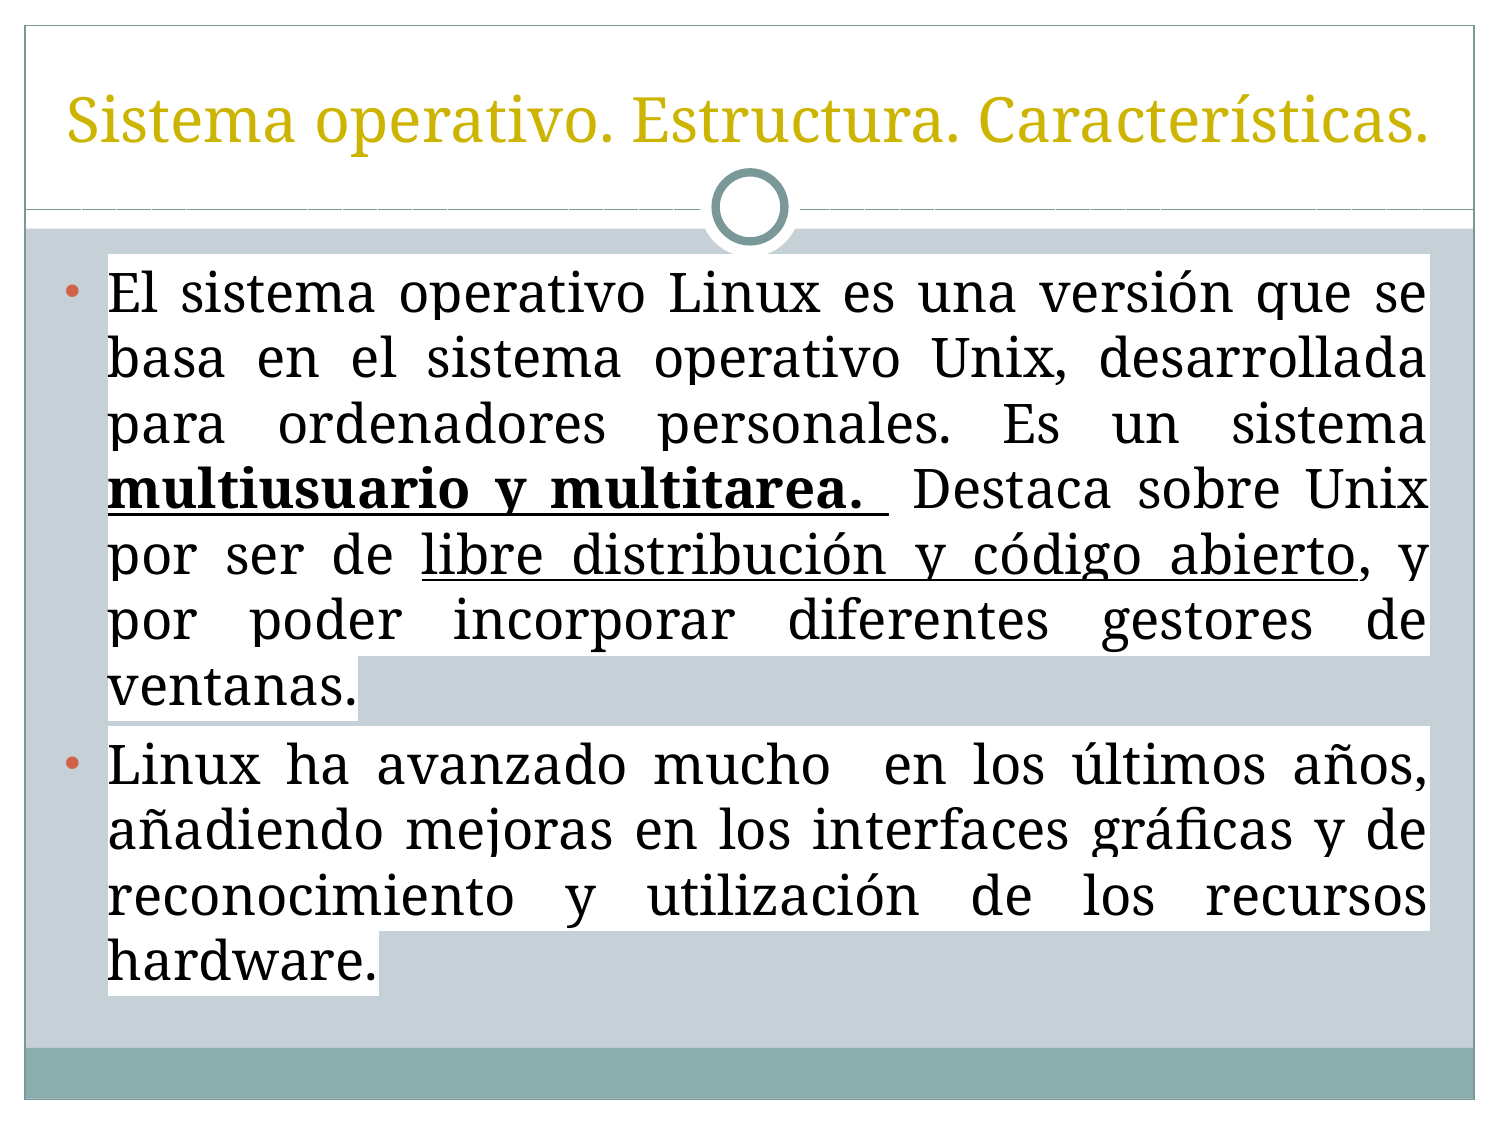

# Sistema operativo. Estructura. Características.
El sistema operativo Linux es una versión que se basa en el sistema operativo Unix, desarrollada para ordenadores personales. Es un sistema multiusuario y multitarea. Destaca sobre Unix por ser de libre distribución y código abierto, y por poder incorporar diferentes gestores de ventanas.
Linux ha avanzado mucho en los últimos años, añadiendo mejoras en los interfaces gráficas y de reconocimiento y utilización de los recursos hardware.